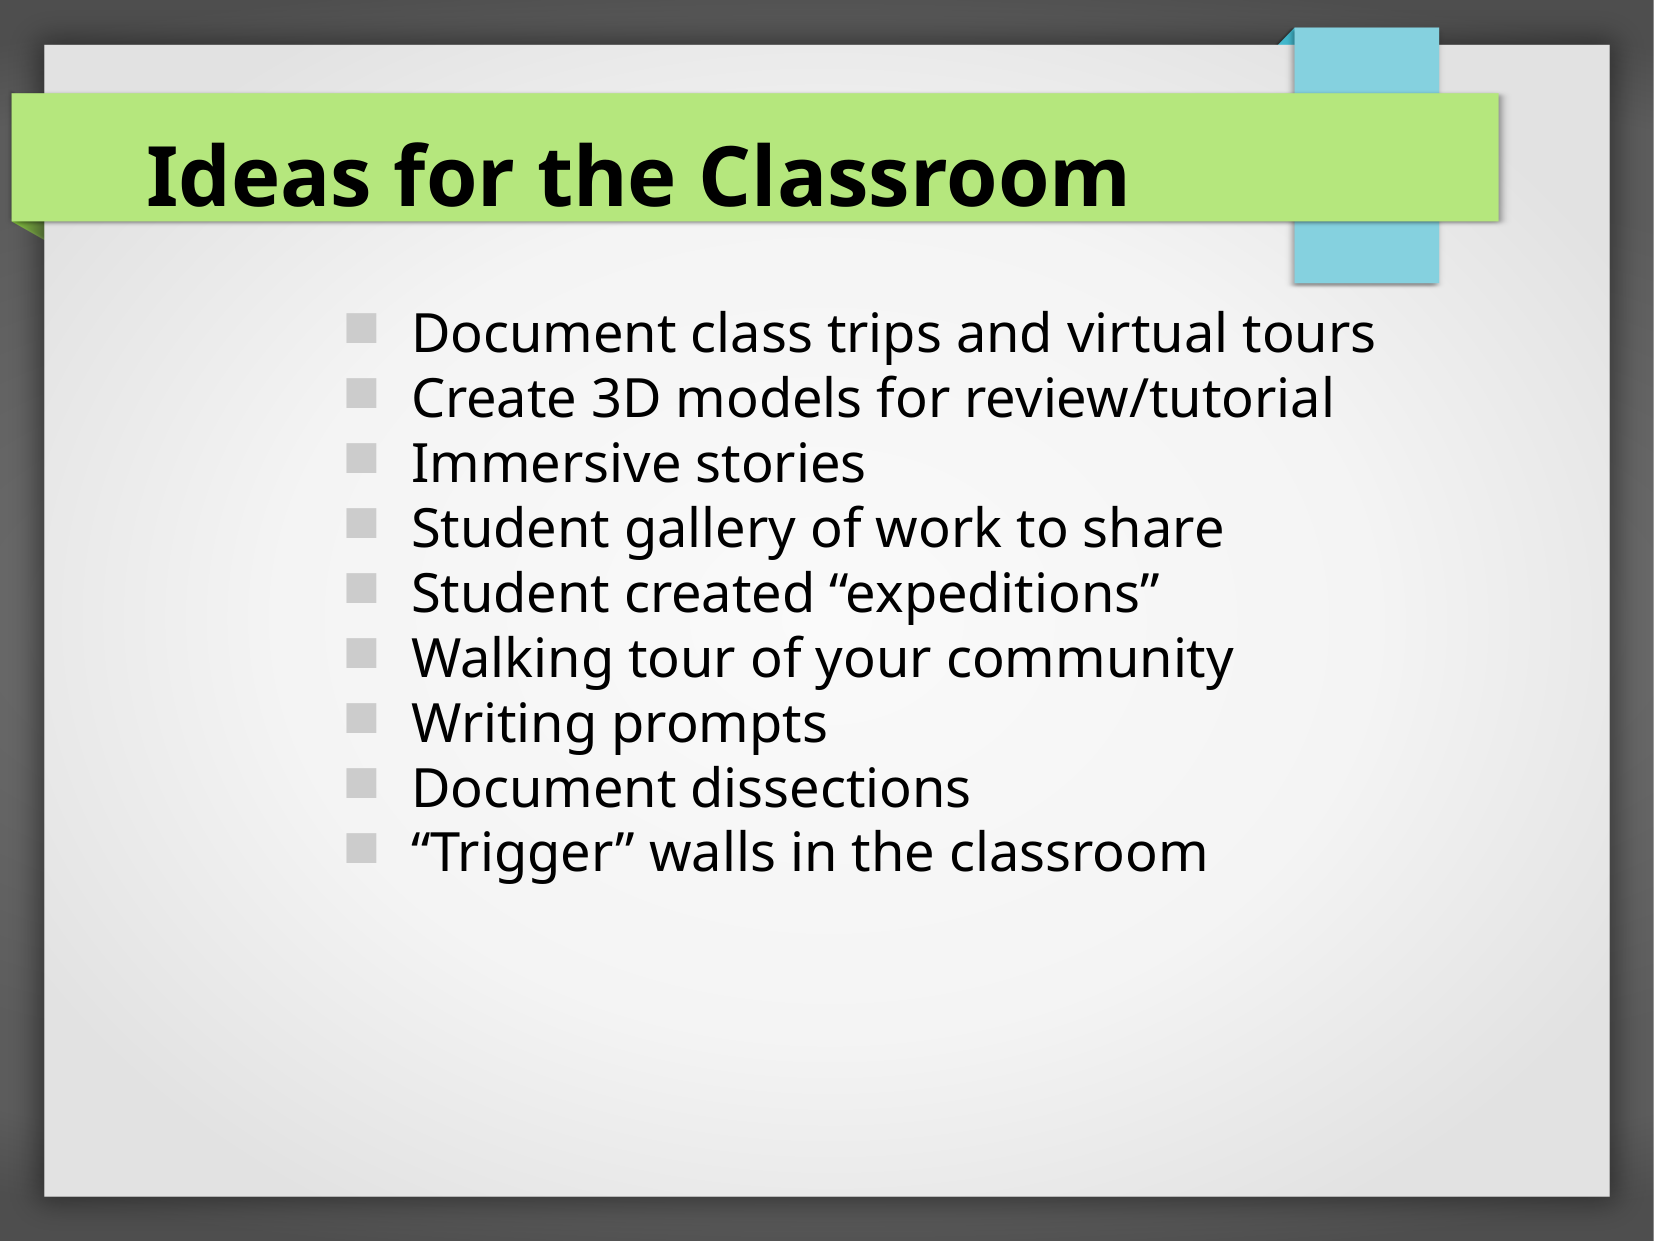

# Ideas for the Classroom
Document class trips and virtual tours
Create 3D models for review/tutorial
Immersive stories
Student gallery of work to share
Student created “expeditions”
Walking tour of your community
Writing prompts
Document dissections
“Trigger” walls in the classroom